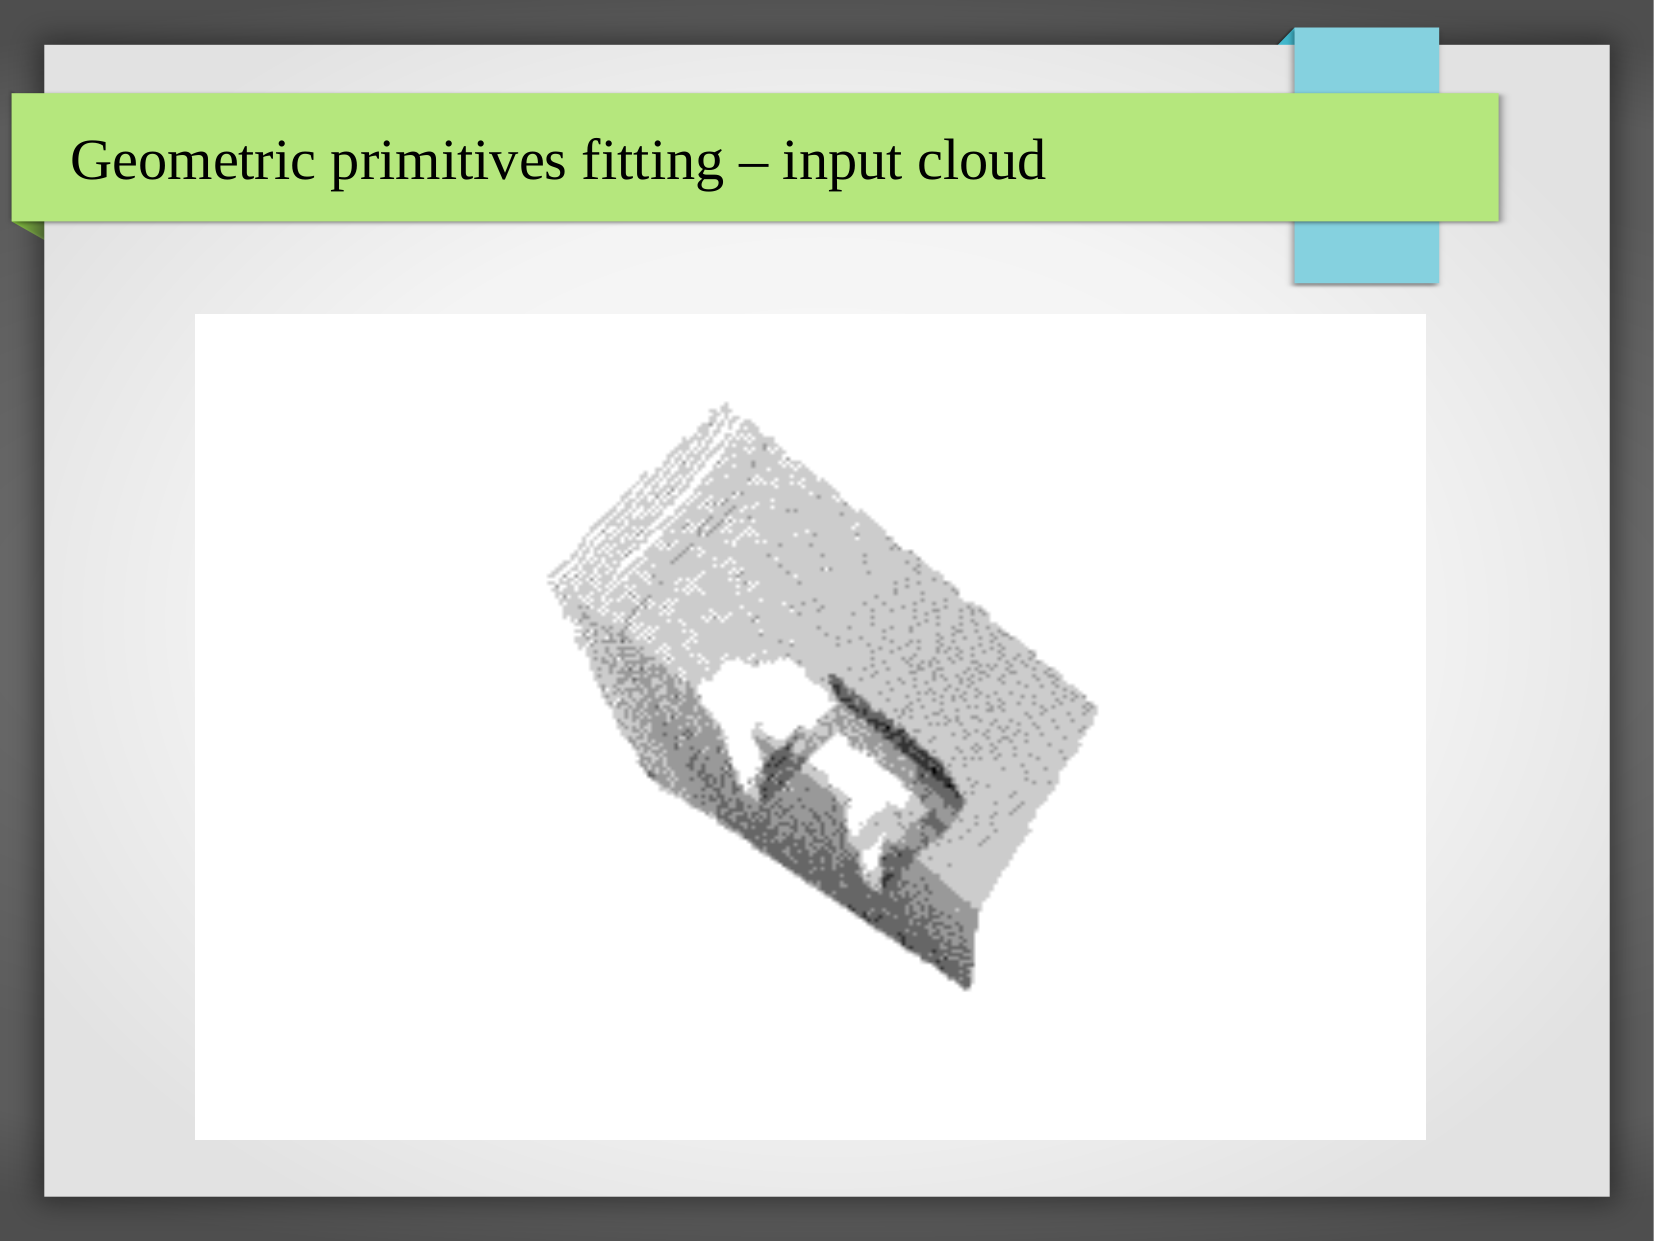

# Geometric primitives fitting – input cloud